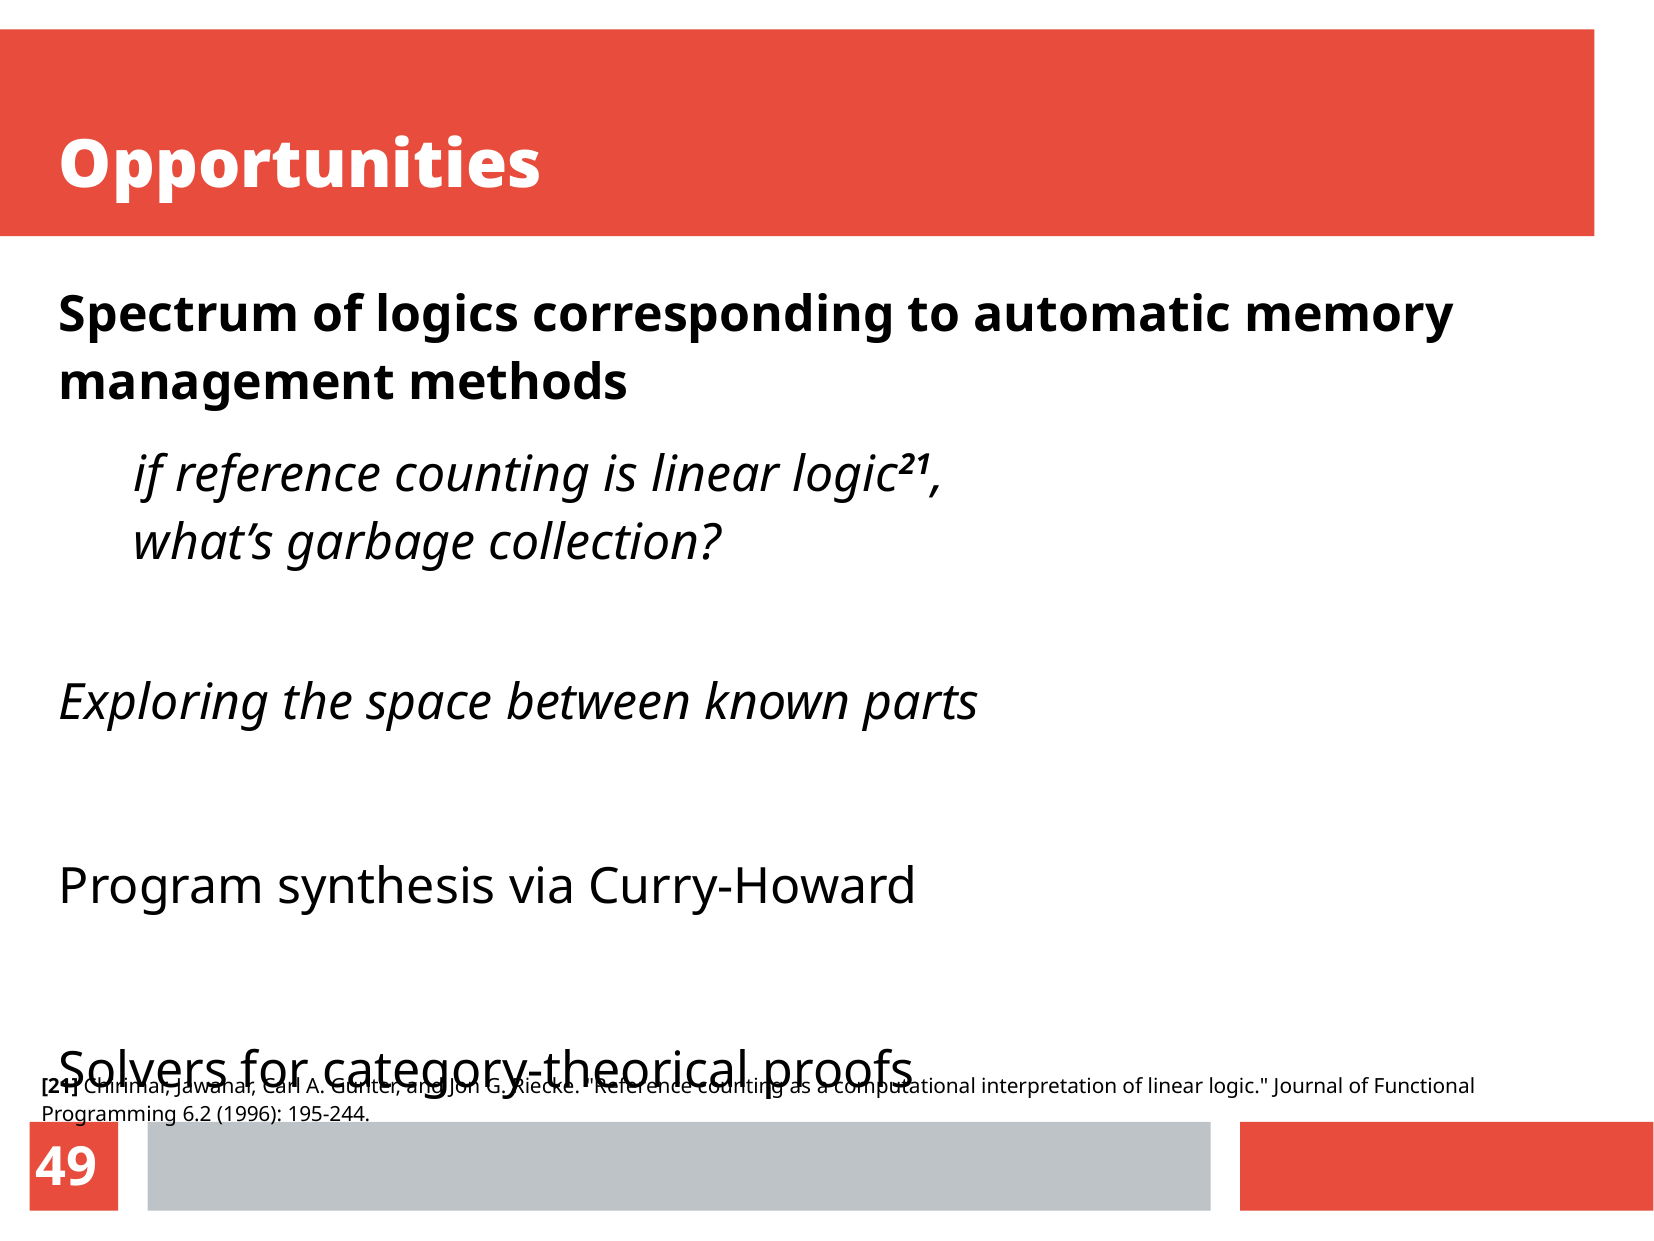

# Opportunities
Spectrum of logics corresponding to automatic memory management methods
	if reference counting is linear logic21,
	what’s garbage collection?
Exploring the space between known parts
Program synthesis via Curry-Howard
Solvers for category-theorical proofs
[21] Chirimar, Jawahar, Carl A. Gunter, and Jon G. Riecke. "Reference counting as a computational interpretation of linear logic." Journal of Functional Programming 6.2 (1996): 195-244.
49
131